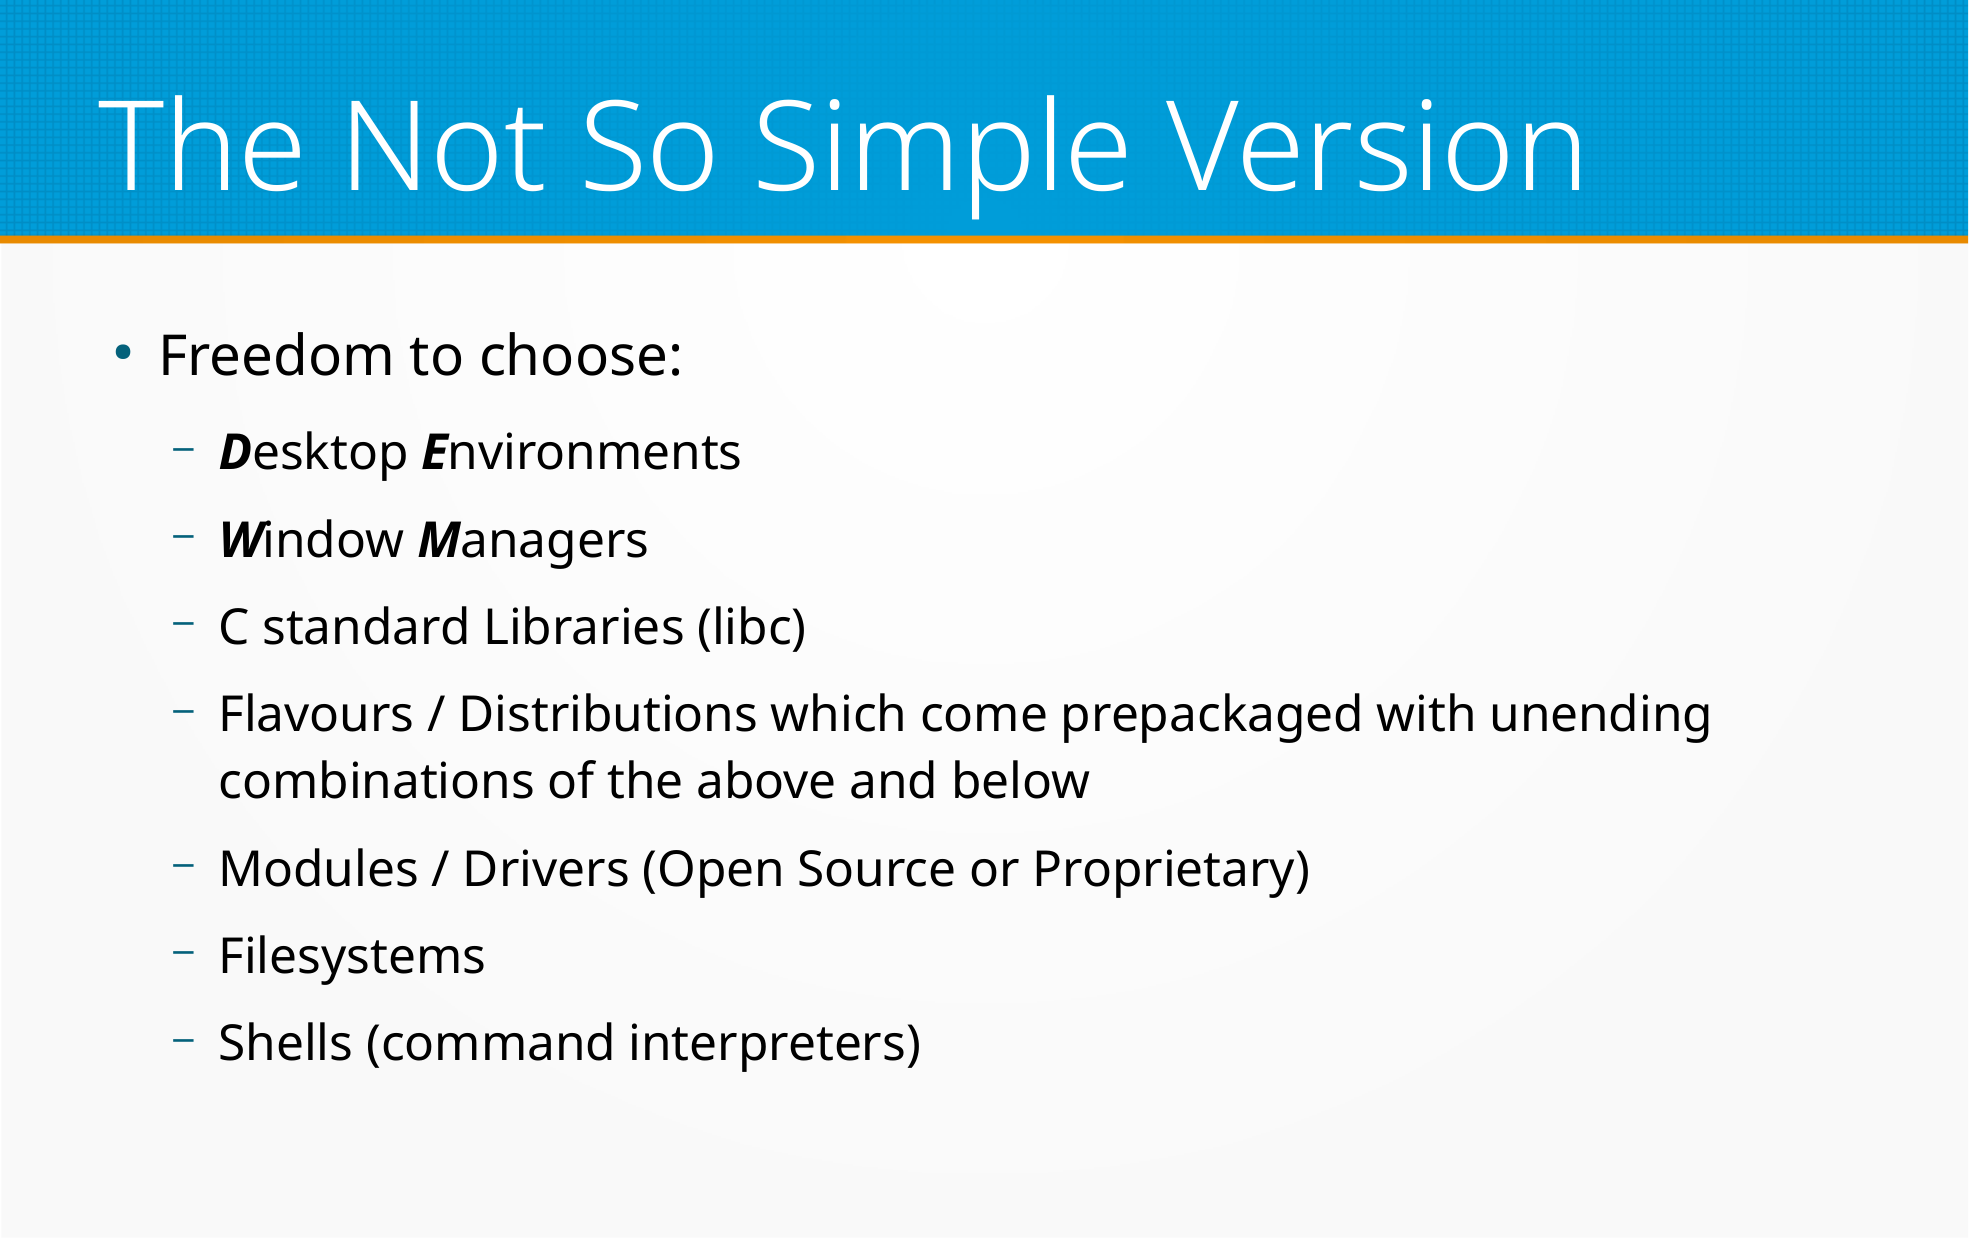

# The Not So Simple Version
Freedom to choose:
Desktop Environments
Window Managers
C standard Libraries (libc)
Flavours / Distributions which come prepackaged with unending combinations of the above and below
Modules / Drivers (Open Source or Proprietary)
Filesystems
Shells (command interpreters)